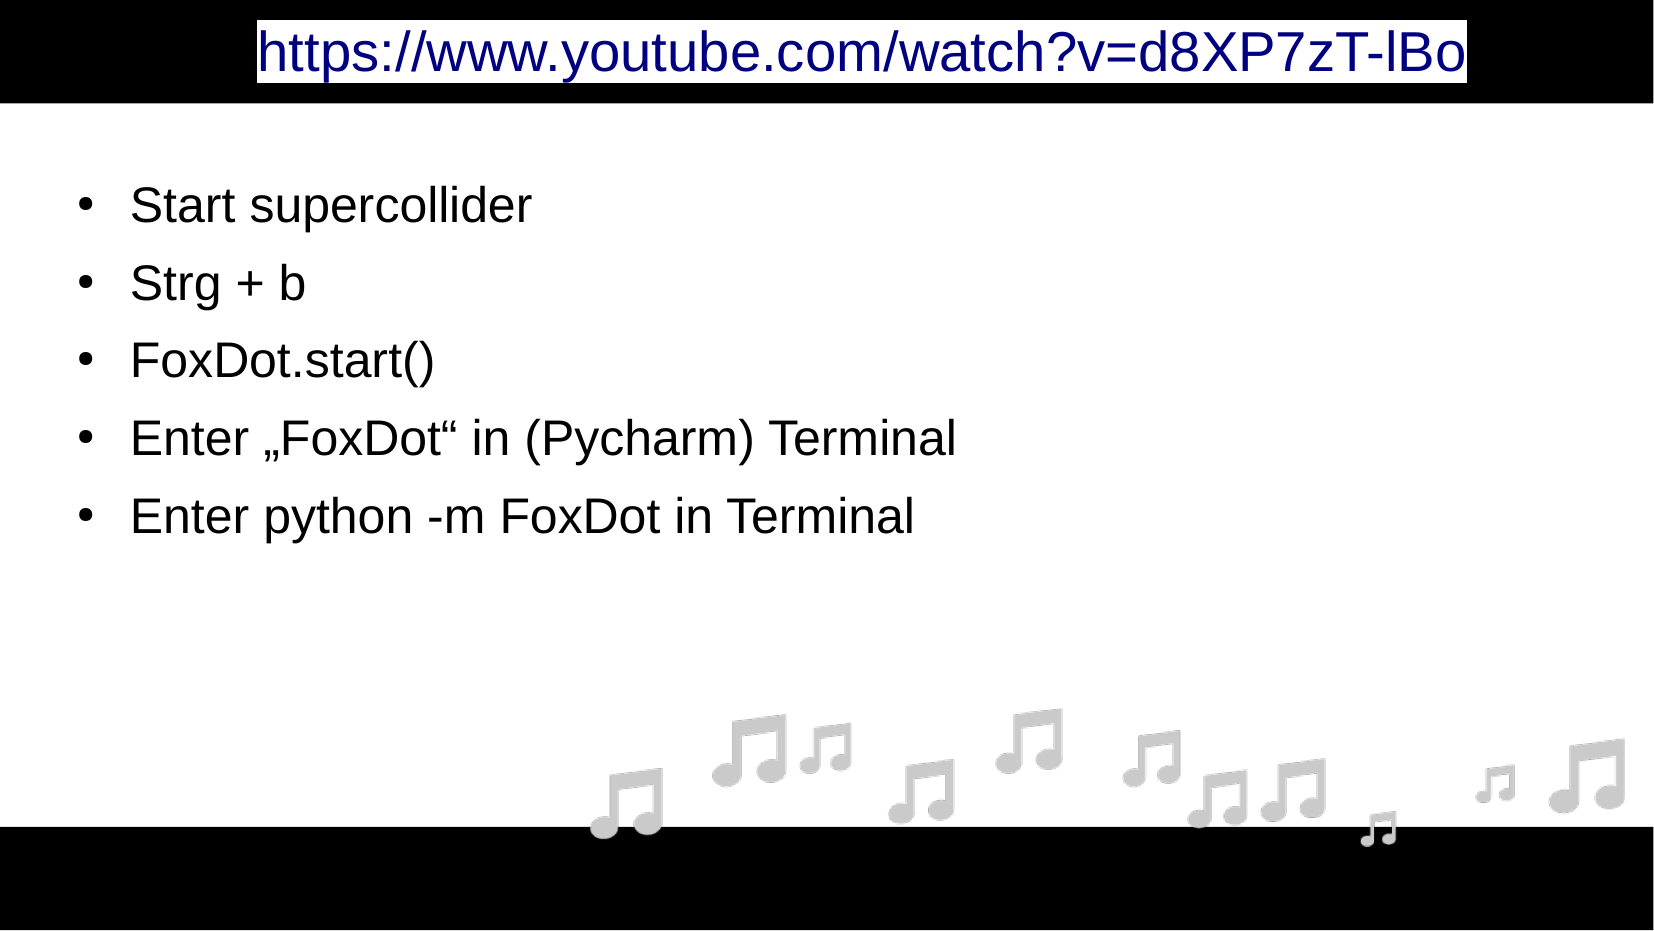

# https://www.youtube.com/watch?v=d8XP7zT-lBo
Start supercollider
Strg + b
FoxDot.start()
Enter „FoxDot“ in (Pycharm) Terminal
Enter python -m FoxDot in Terminal